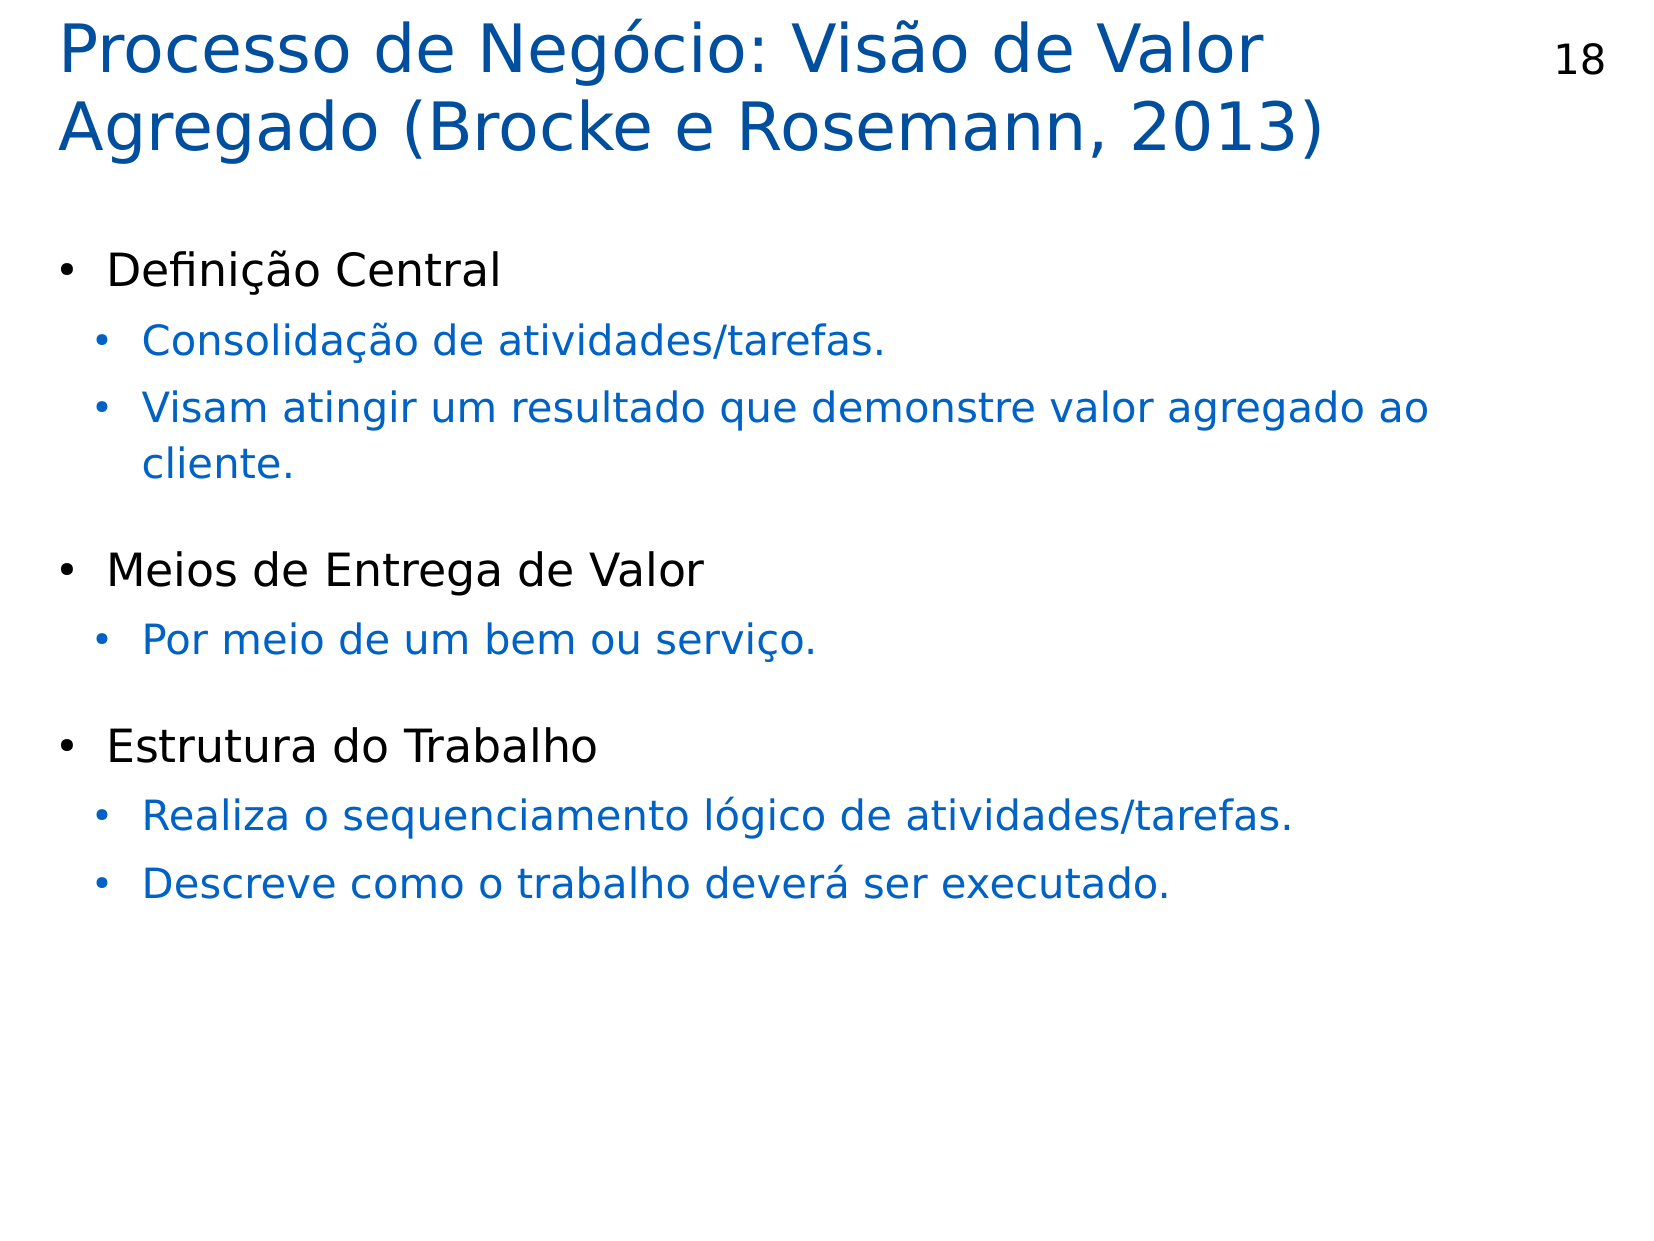

# Processo de Negócio: Visão de Valor Agregado (Brocke e Rosemann, 2013)
18
Definição Central
Consolidação de atividades/tarefas.
Visam atingir um resultado que demonstre valor agregado ao cliente.
Meios de Entrega de Valor
Por meio de um bem ou serviço.
Estrutura do Trabalho
Realiza o sequenciamento lógico de atividades/tarefas.
Descreve como o trabalho deverá ser executado.